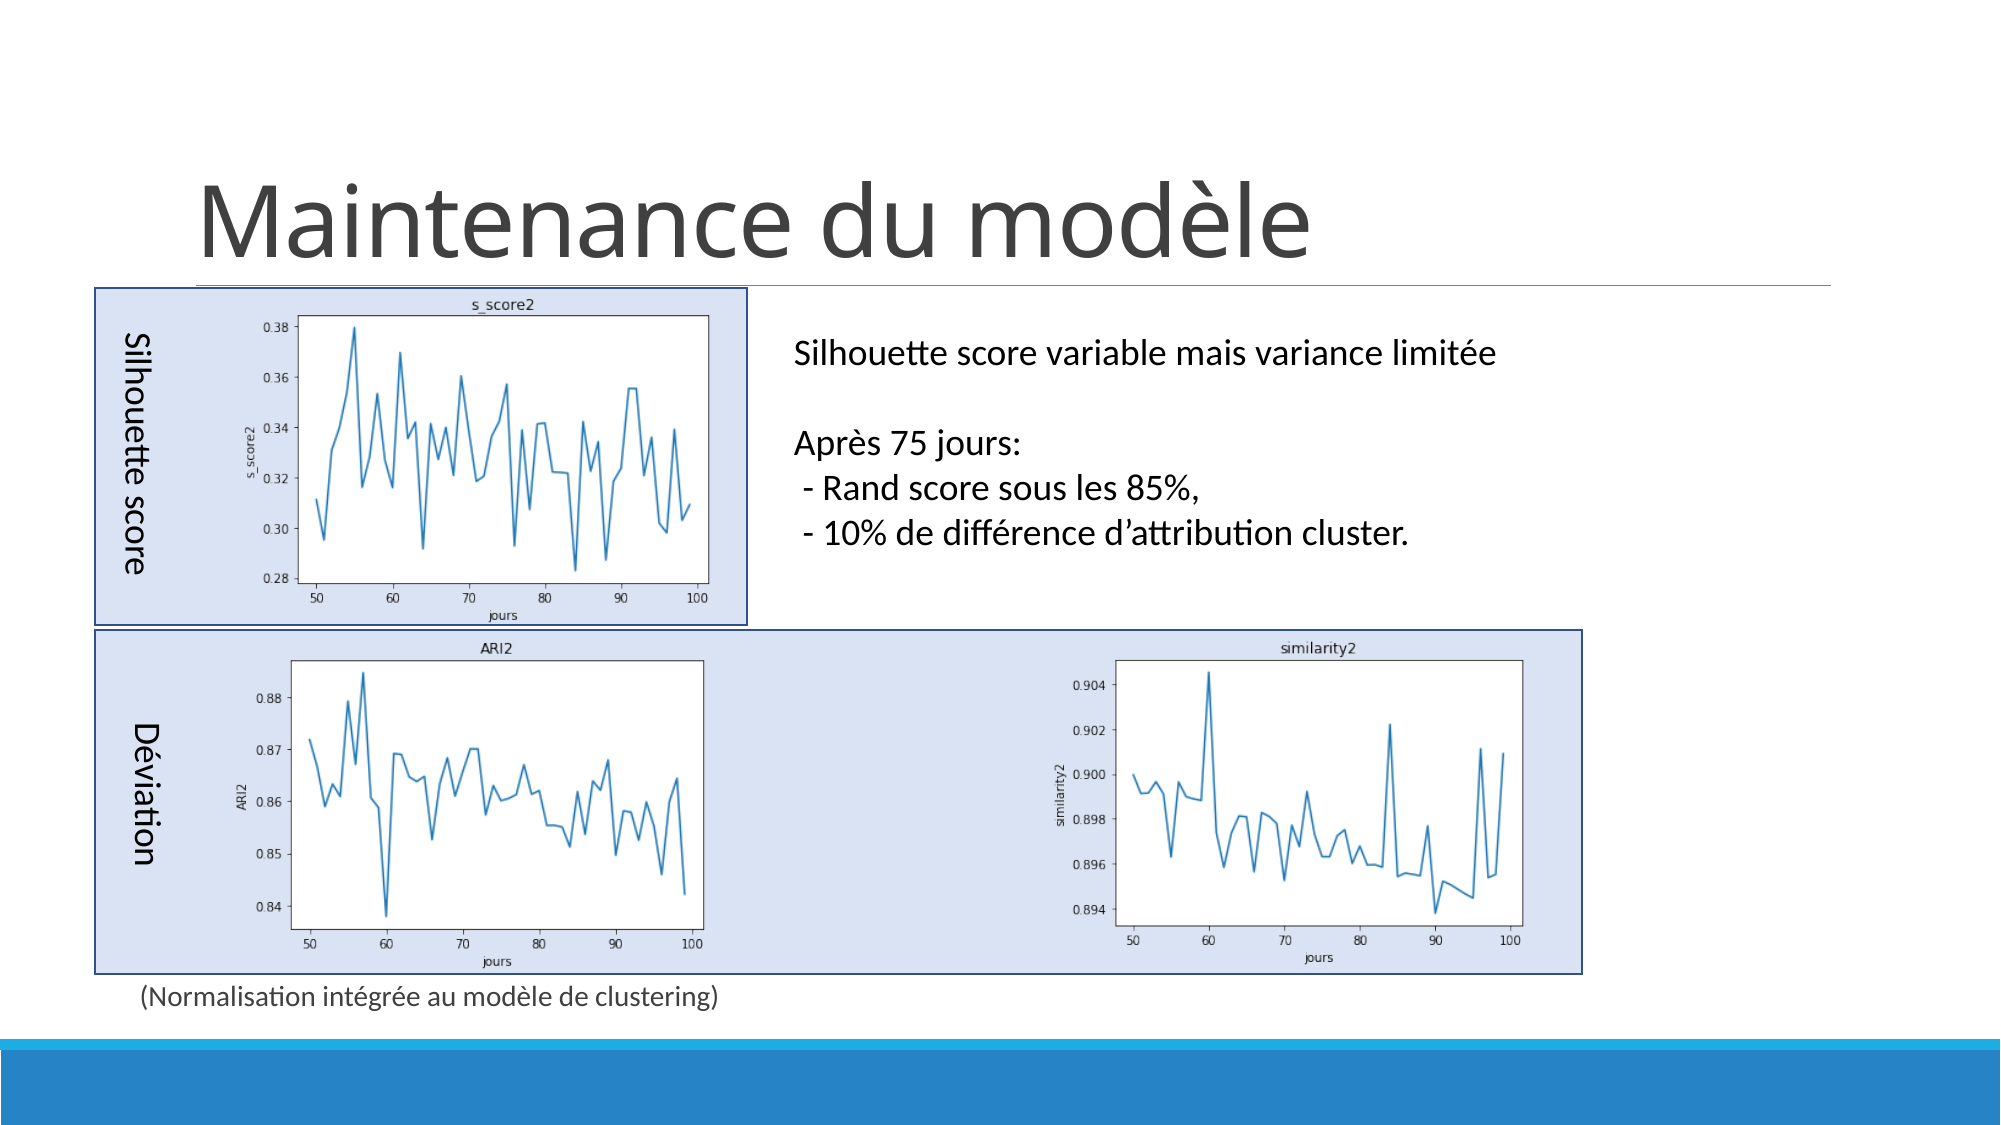

# Maintenance du modèle
Silhouette score variable mais variance limitée
Après 75 jours:
 - Rand score sous les 85%,
 - 10% de différence d’attribution cluster.
Silhouette score
Déviation
(Normalisation intégrée au modèle de clustering)